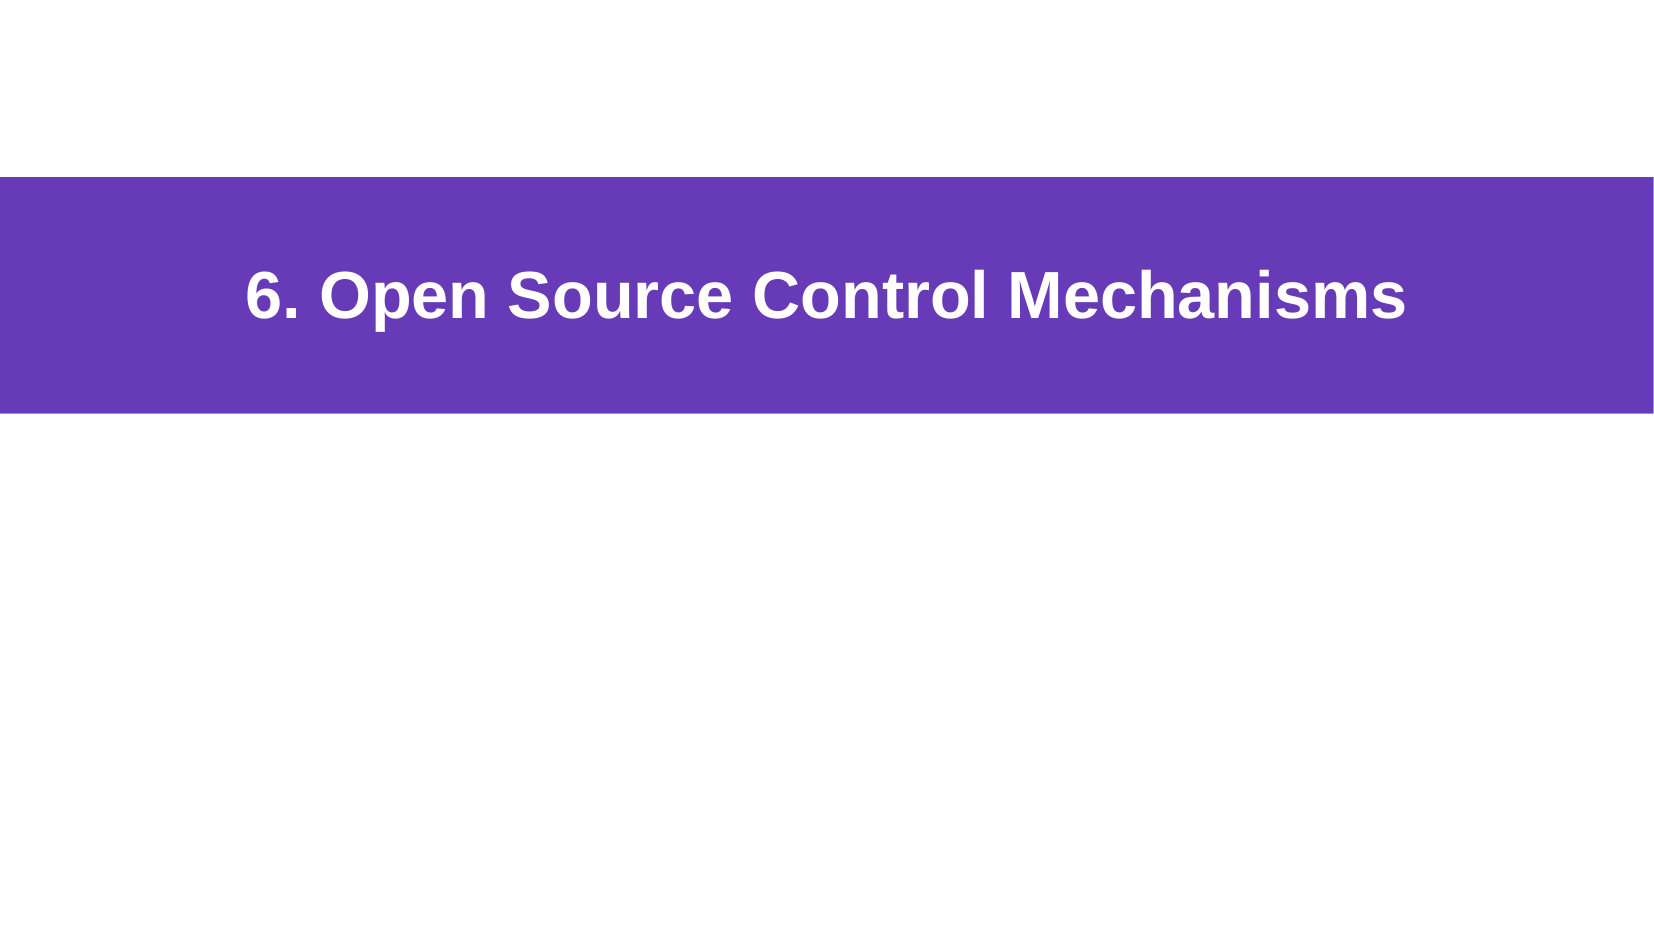

# A (very) short history
6. Open Source Control Mechanisms